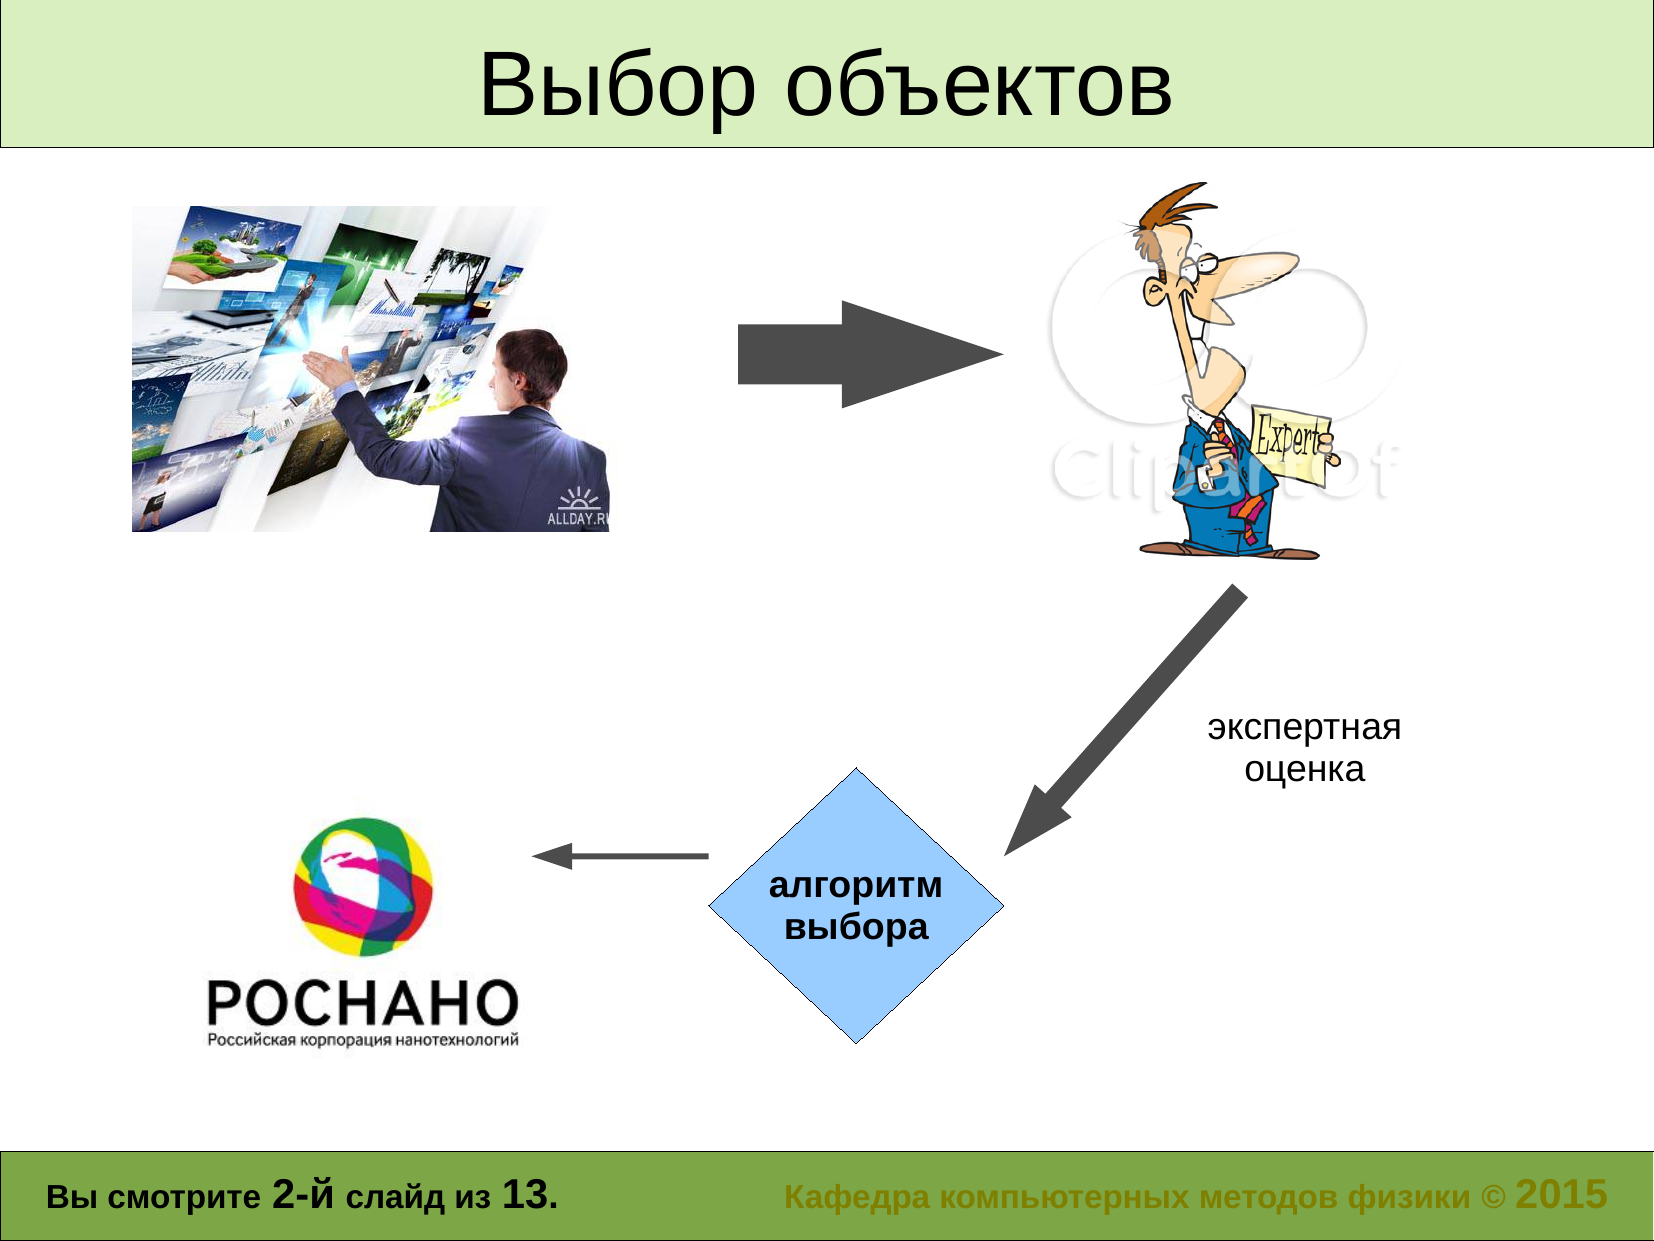

# Выбор объектов
экспертная
оценка
алгоритм
выбора